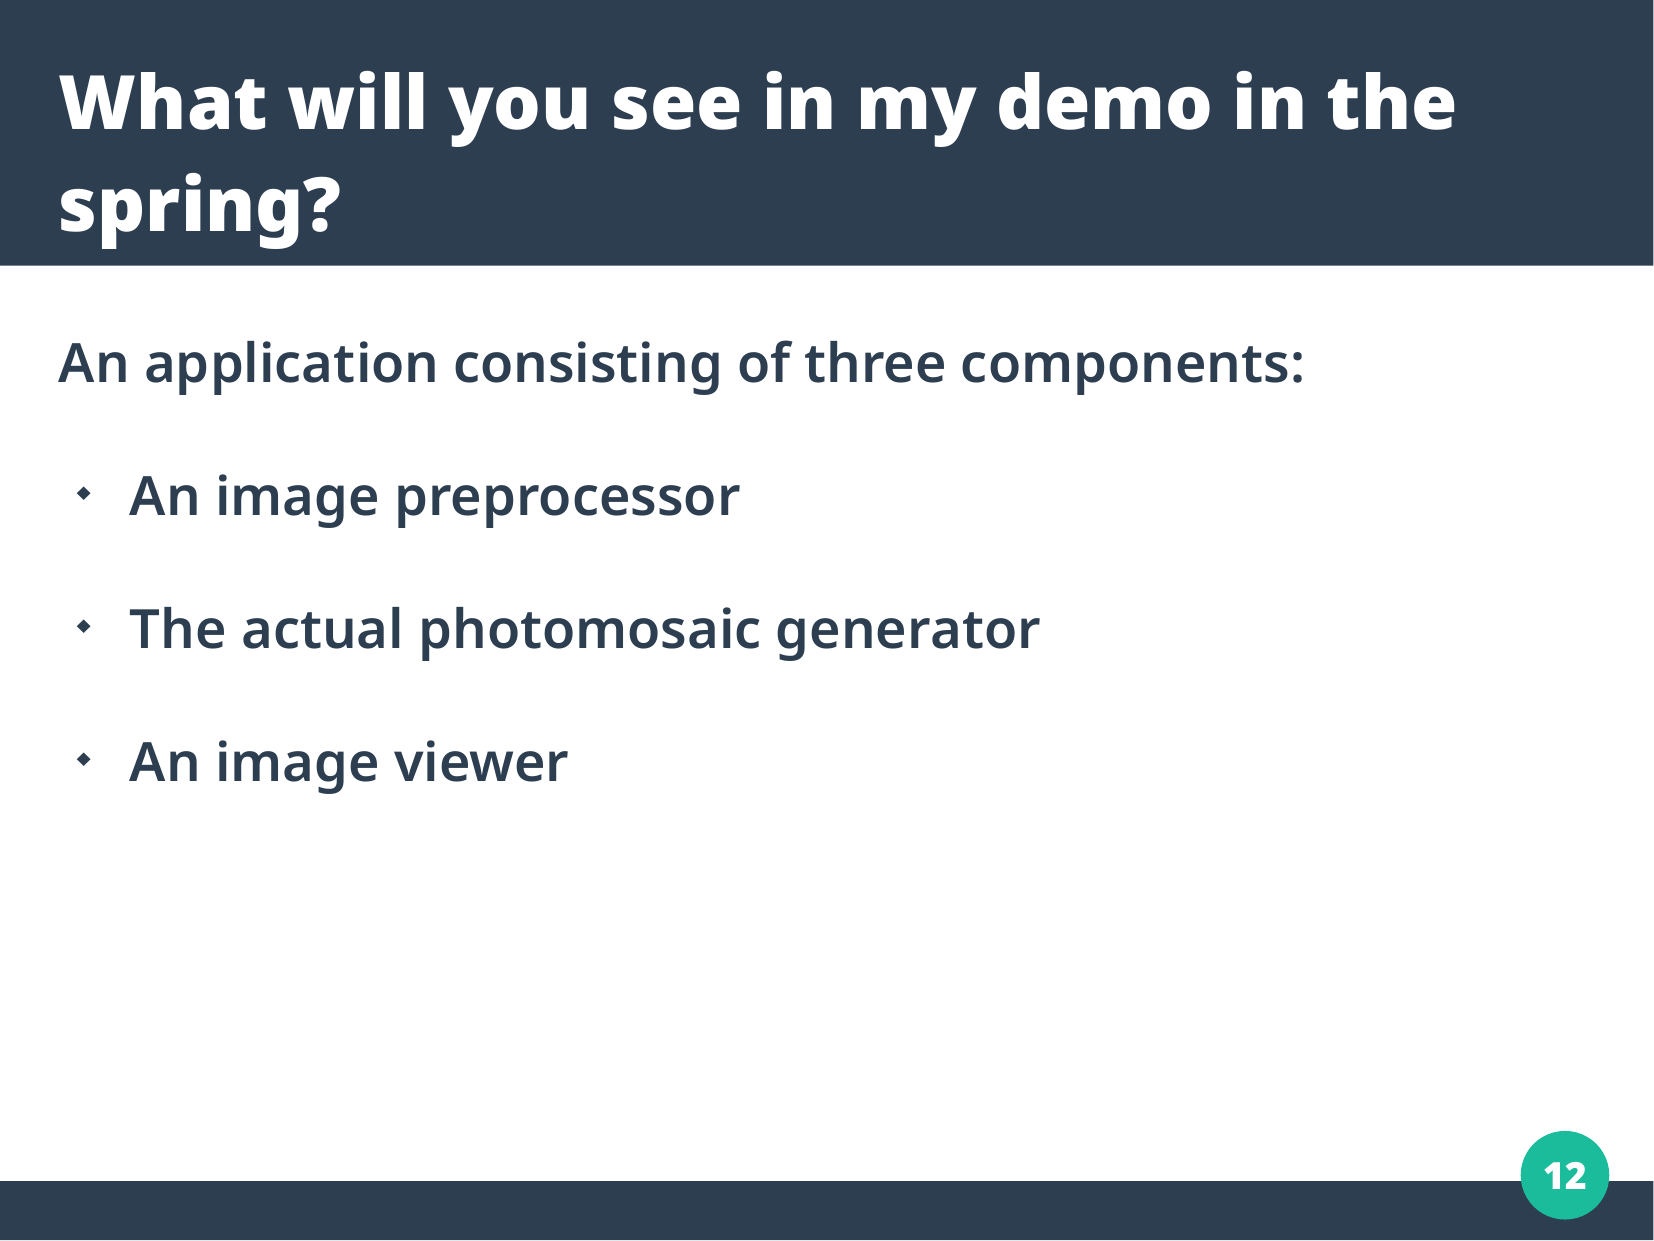

# What will you see in my demo in the spring?
An application consisting of three components:
An image preprocessor
The actual photomosaic generator
An image viewer
12